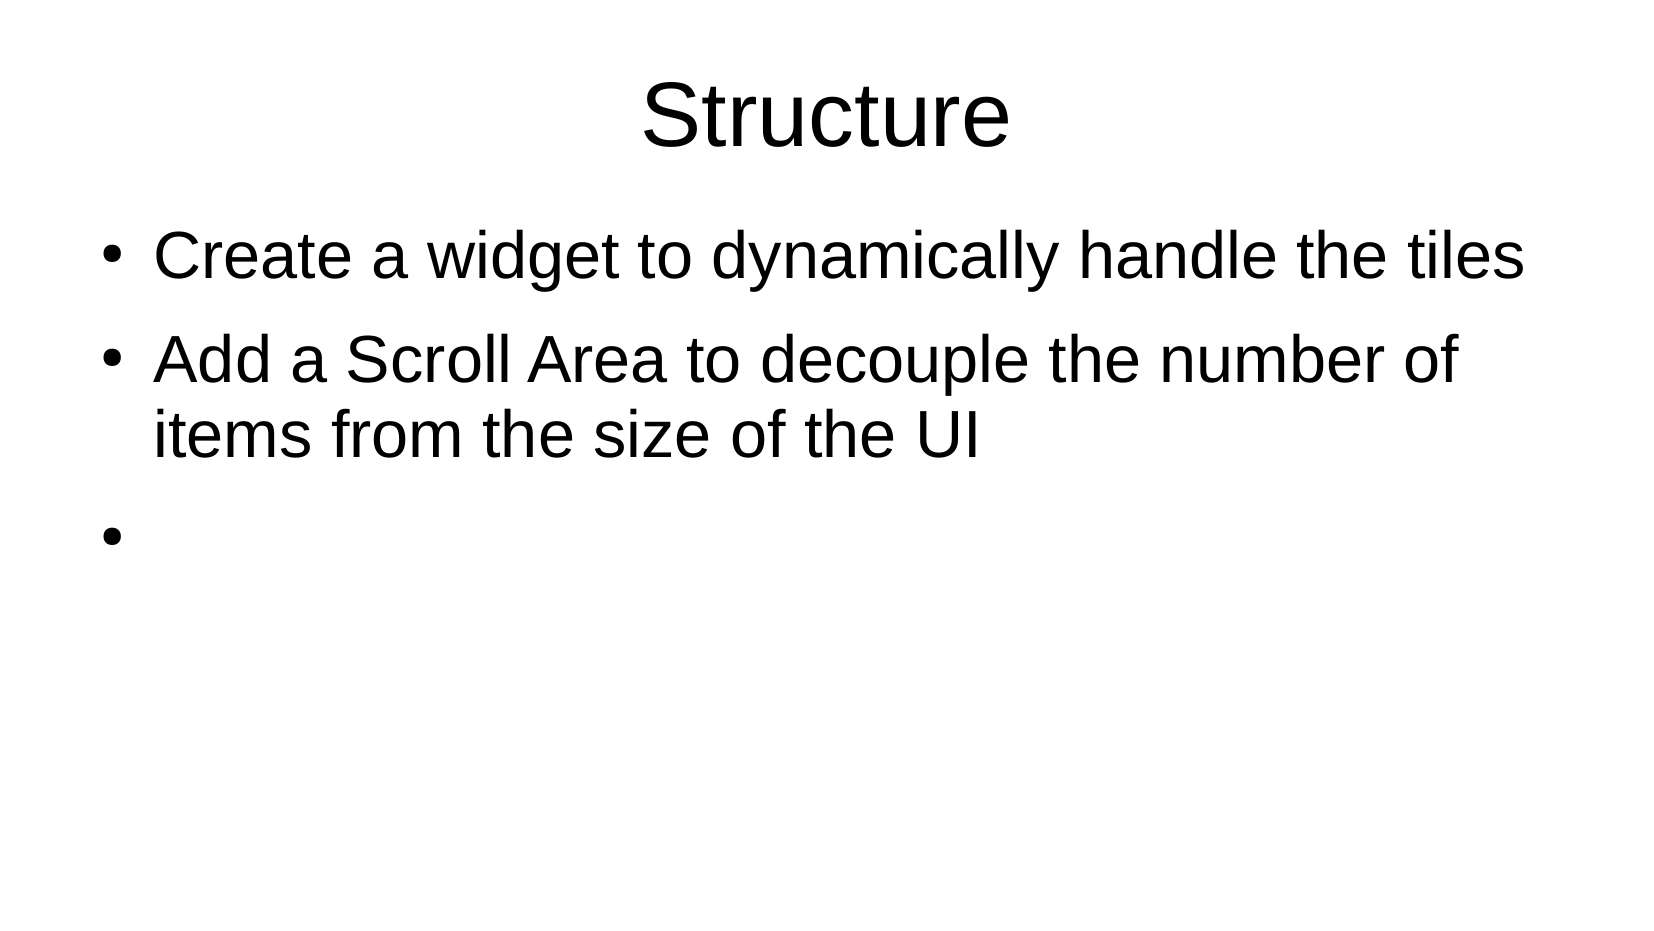

# Structure
Create a widget to dynamically handle the tiles
Add a Scroll Area to decouple the number of items from the size of the UI